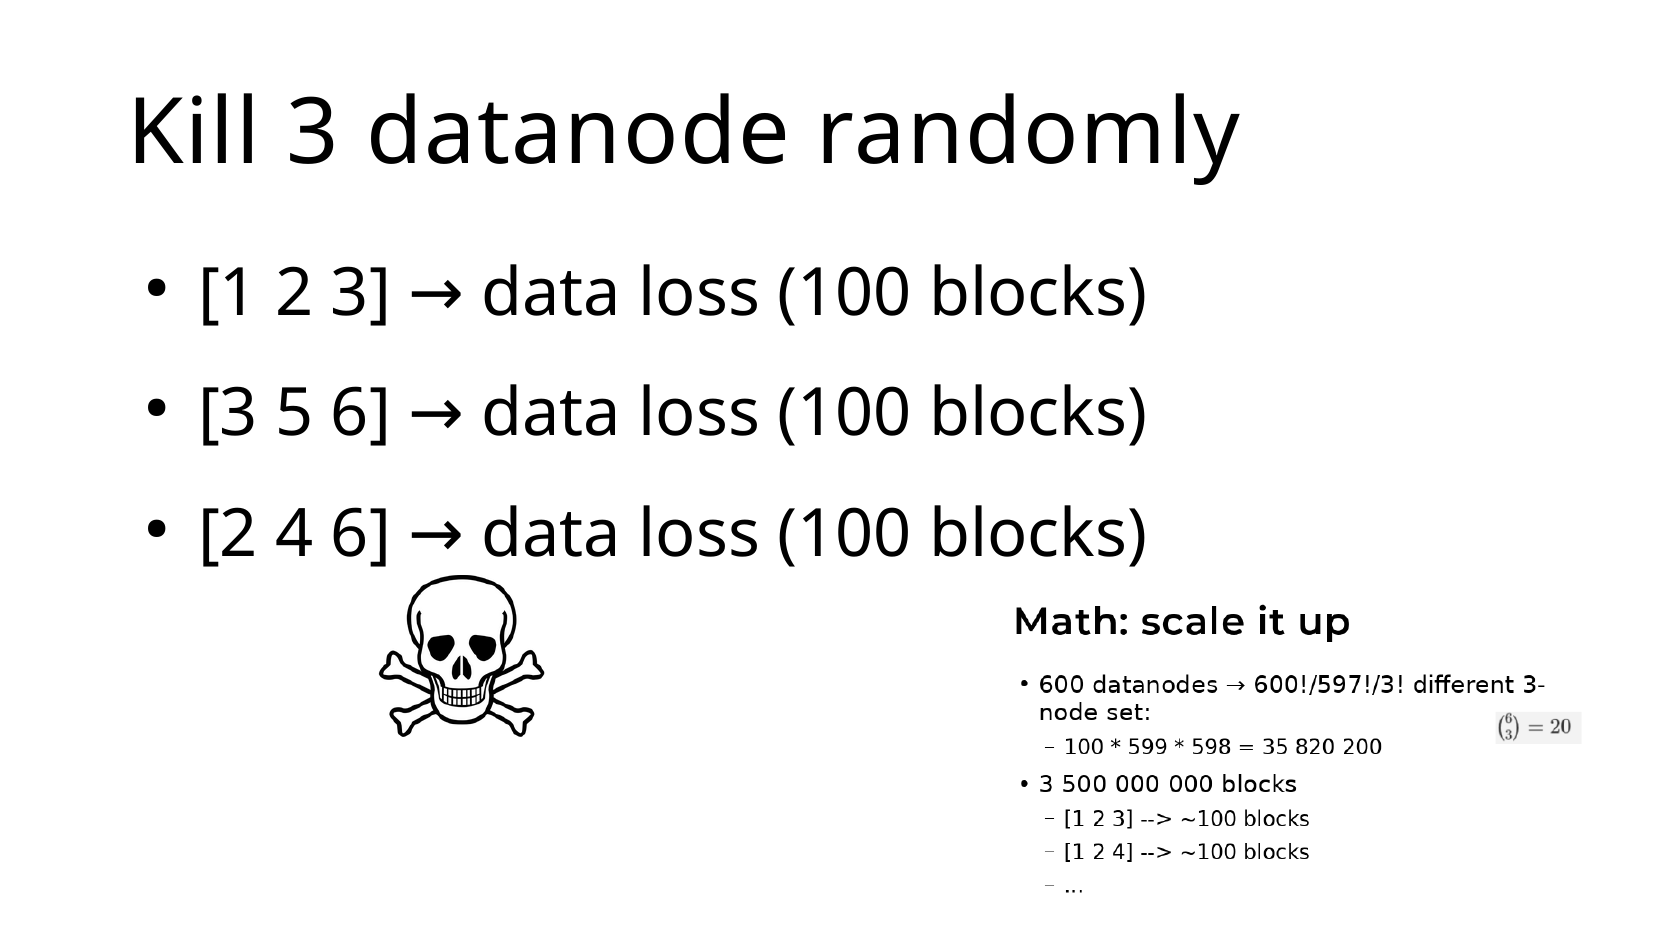

# Kill 3 datanode randomly
[1 2 3] → data loss (100 blocks)
[3 5 6] → data loss (100 blocks)
[2 4 6] → data loss (100 blocks)